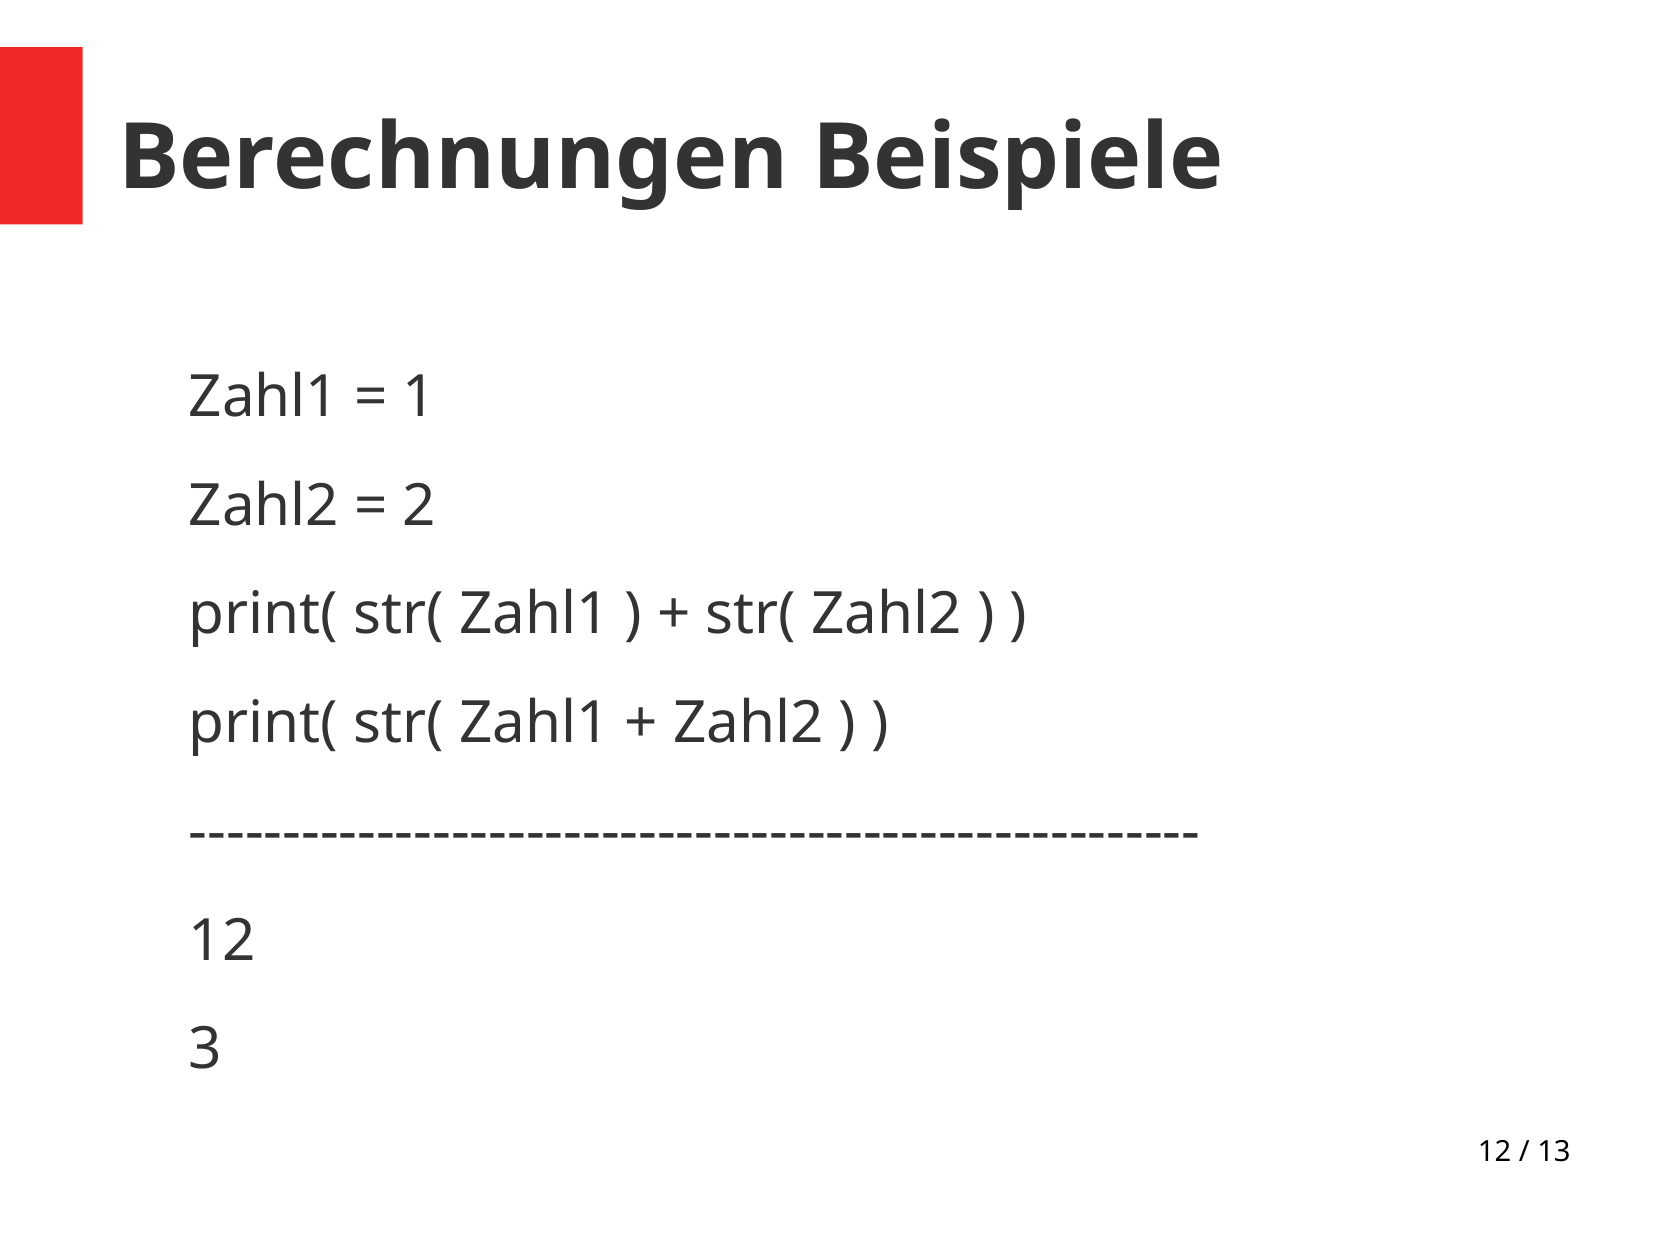

# Berechnungen Beispiele
Zahl1 = 1
Zahl2 = 2
print( str( Zahl1 ) + str( Zahl2 ) )
print( str( Zahl1 + Zahl2 ) )
------------------------------------------------------
12
3
12